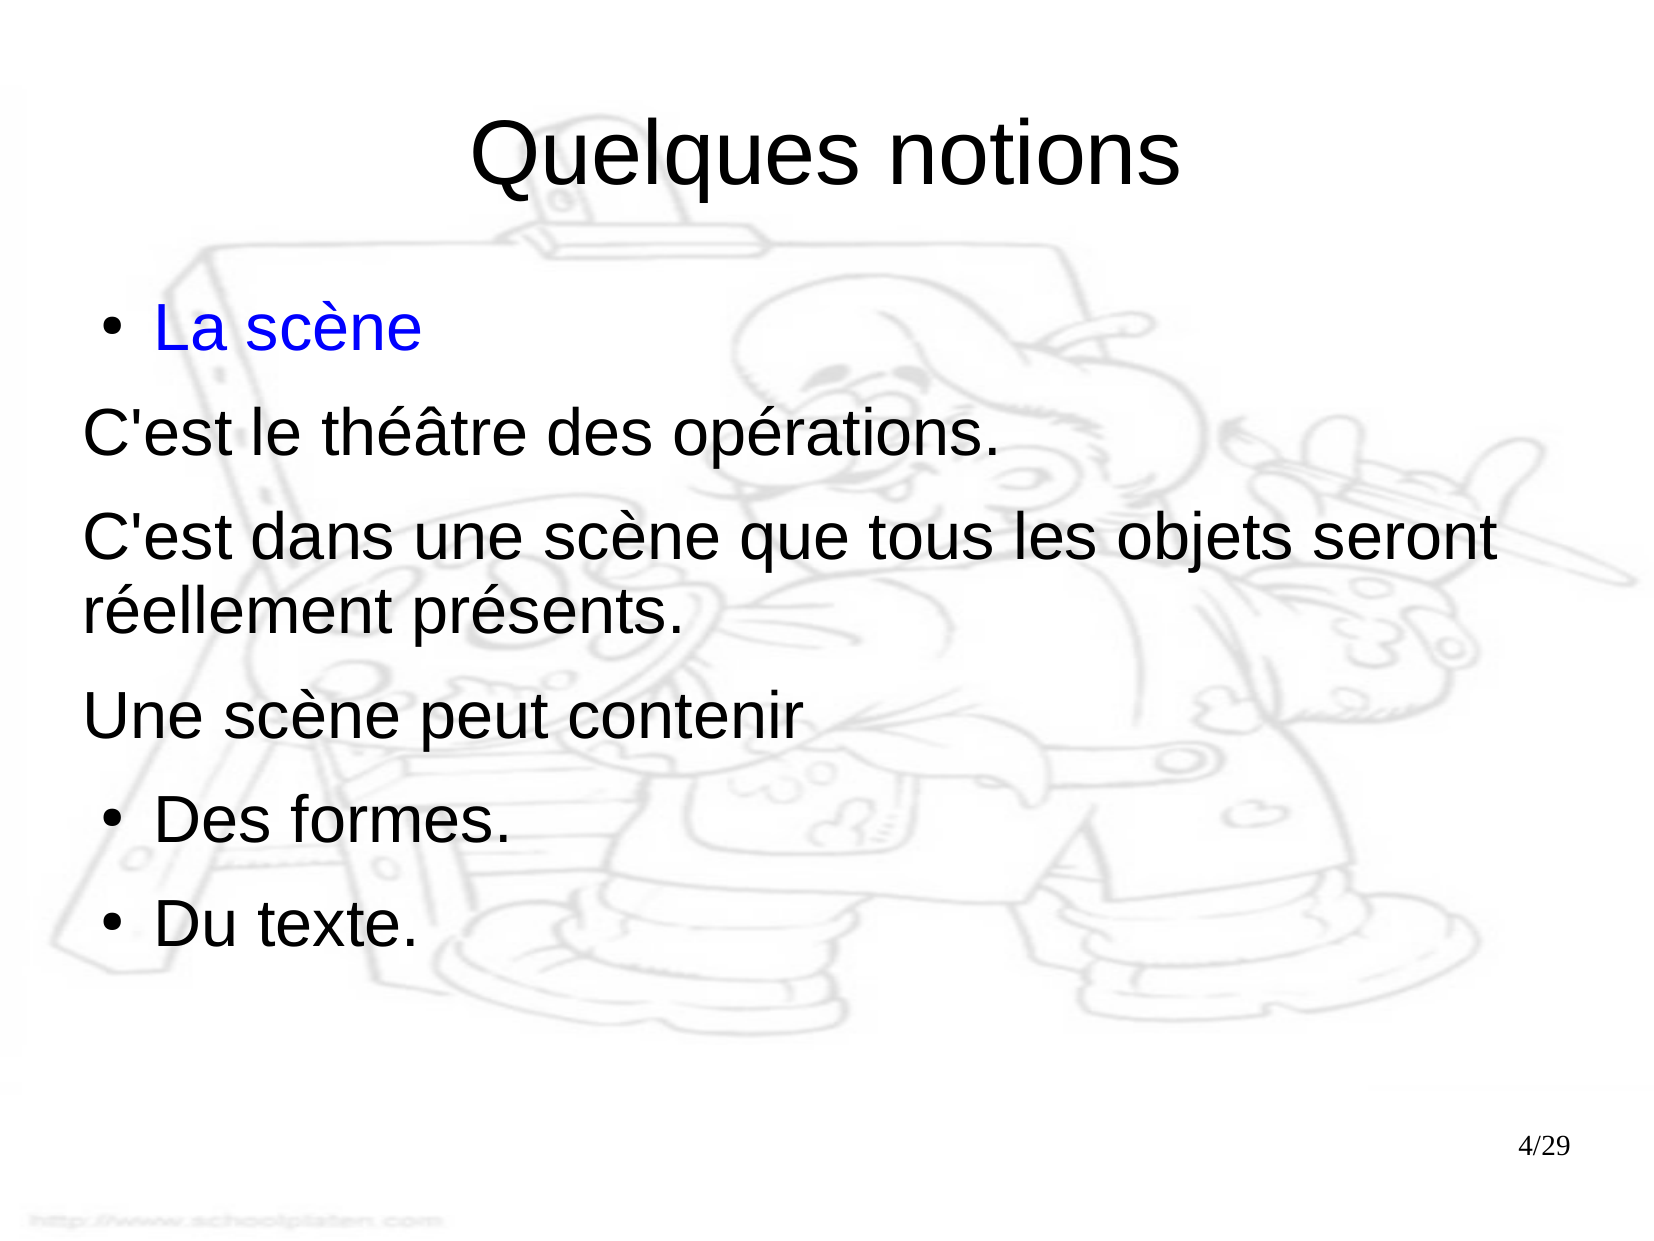

# Quelques notions
La scène
C'est le théâtre des opérations.
C'est dans une scène que tous les objets seront réellement présents.
Une scène peut contenir
Des formes.
Du texte.
4